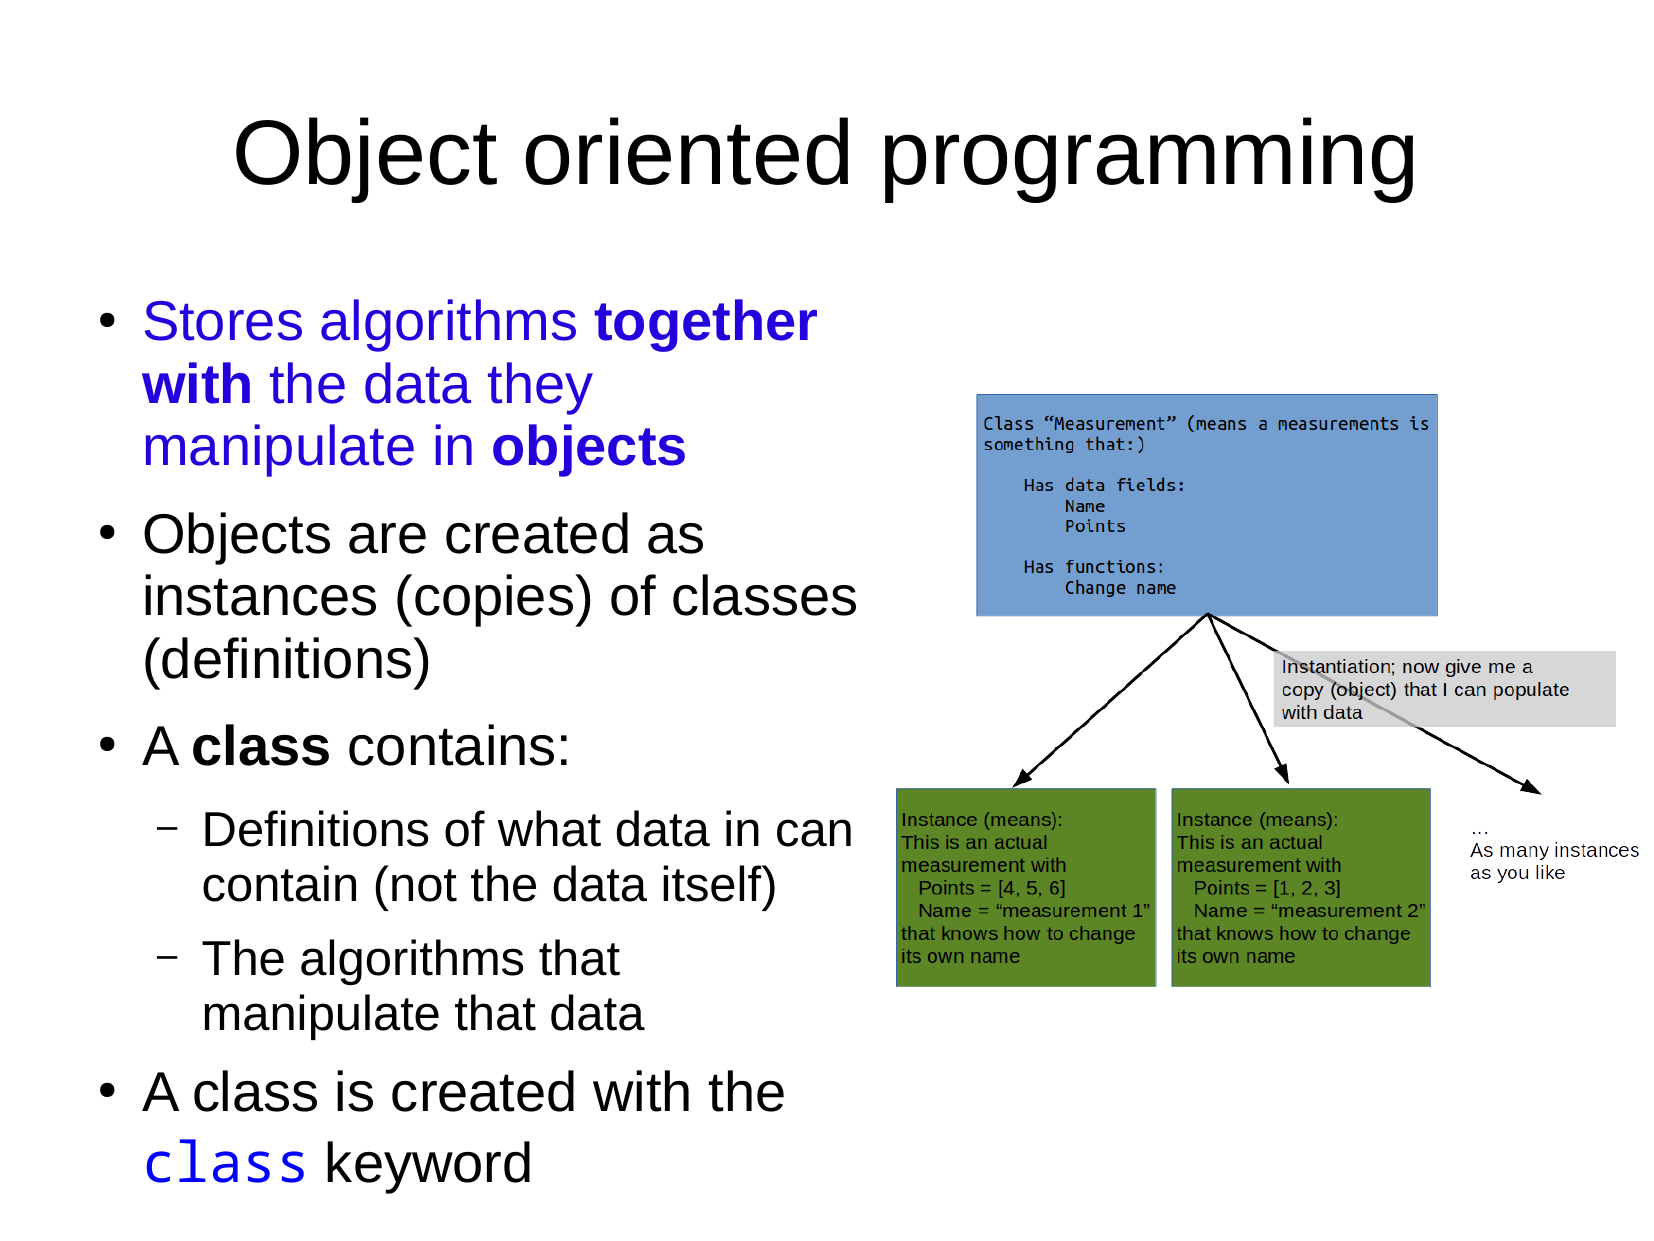

# Object oriented programming
Stores algorithms together with the data they manipulate in objects
Objects are created as instances (copies) of classes (definitions)
A class contains:
Definitions of what data in can contain (not the data itself)
The algorithms that manipulate that data
A class is created with the class keyword